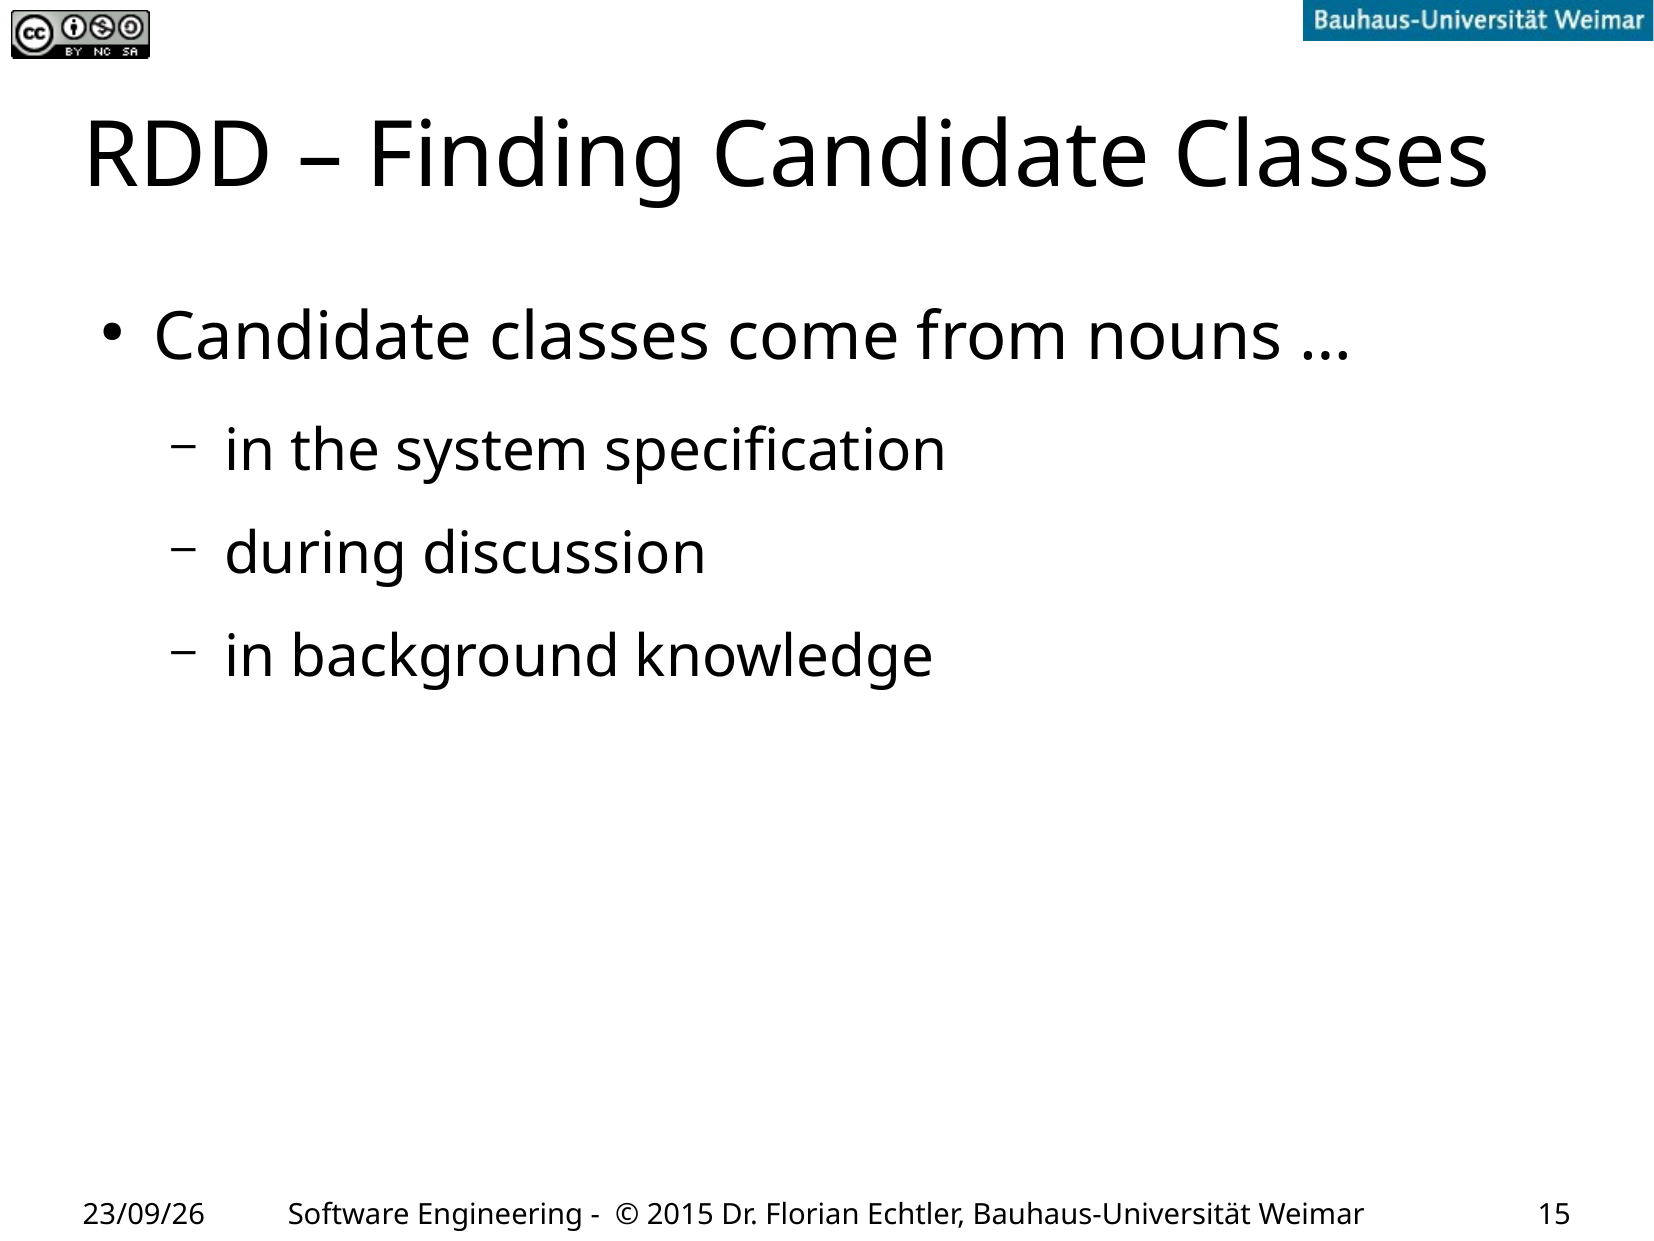

# RDD – Finding Candidate Classes
Candidate classes come from nouns …
in the system specification
during discussion
in background knowledge
Software Engineering - © 2015 Dr. Florian Echtler, Bauhaus-Universität Weimar
15